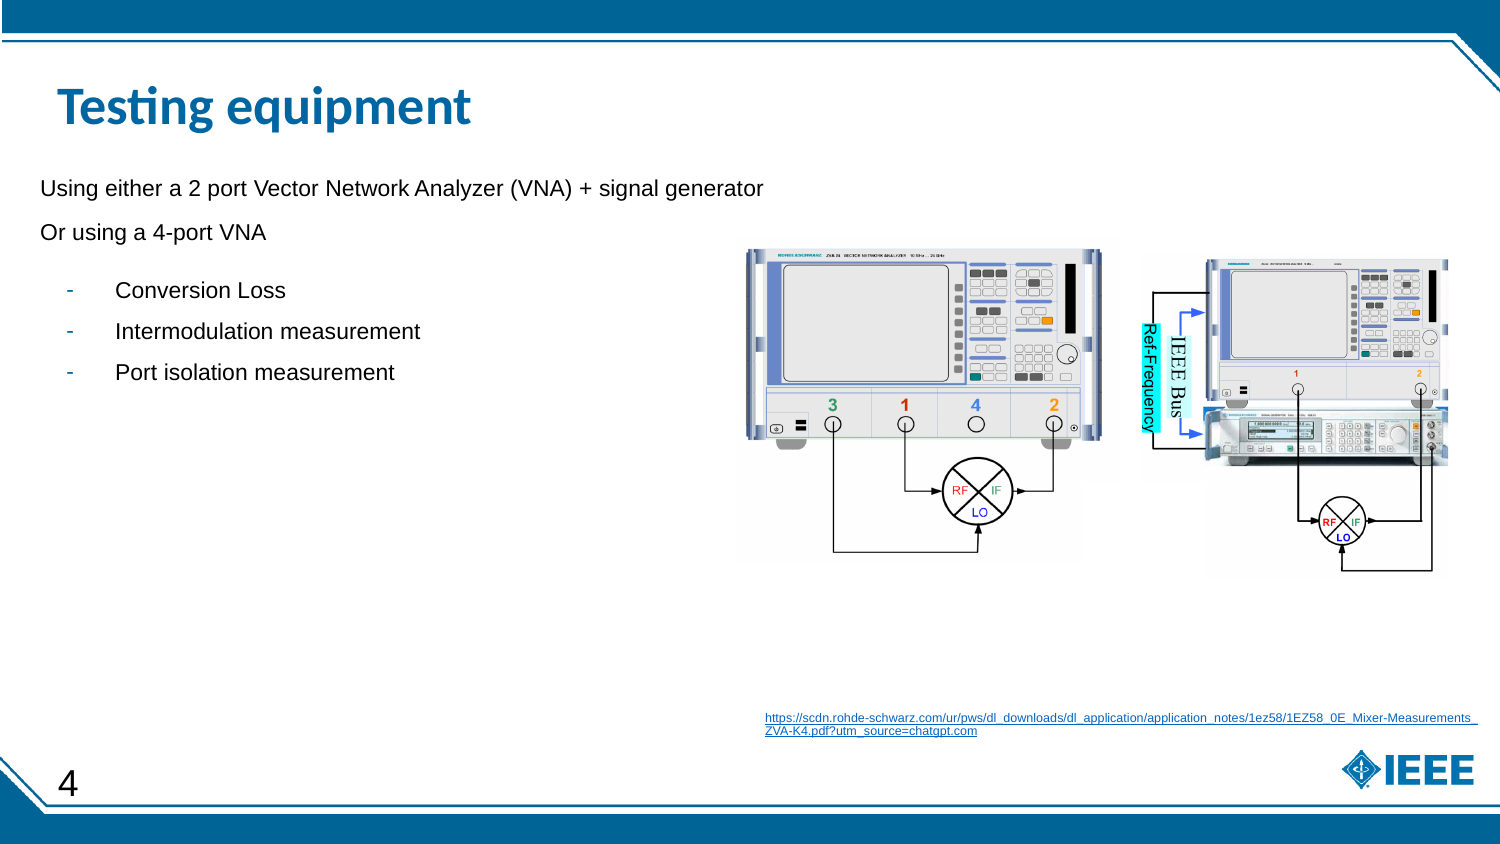

Testing equipment
# Using either a 2 port Vector Network Analyzer (VNA) + signal generator
Or using a 4-port VNA
Conversion Loss
Intermodulation measurement
Port isolation measurement
https://scdn.rohde-schwarz.com/ur/pws/dl_downloads/dl_application/application_notes/1ez58/1EZ58_0E_Mixer-Measurements_ZVA-K4.pdf?utm_source=chatgpt.com